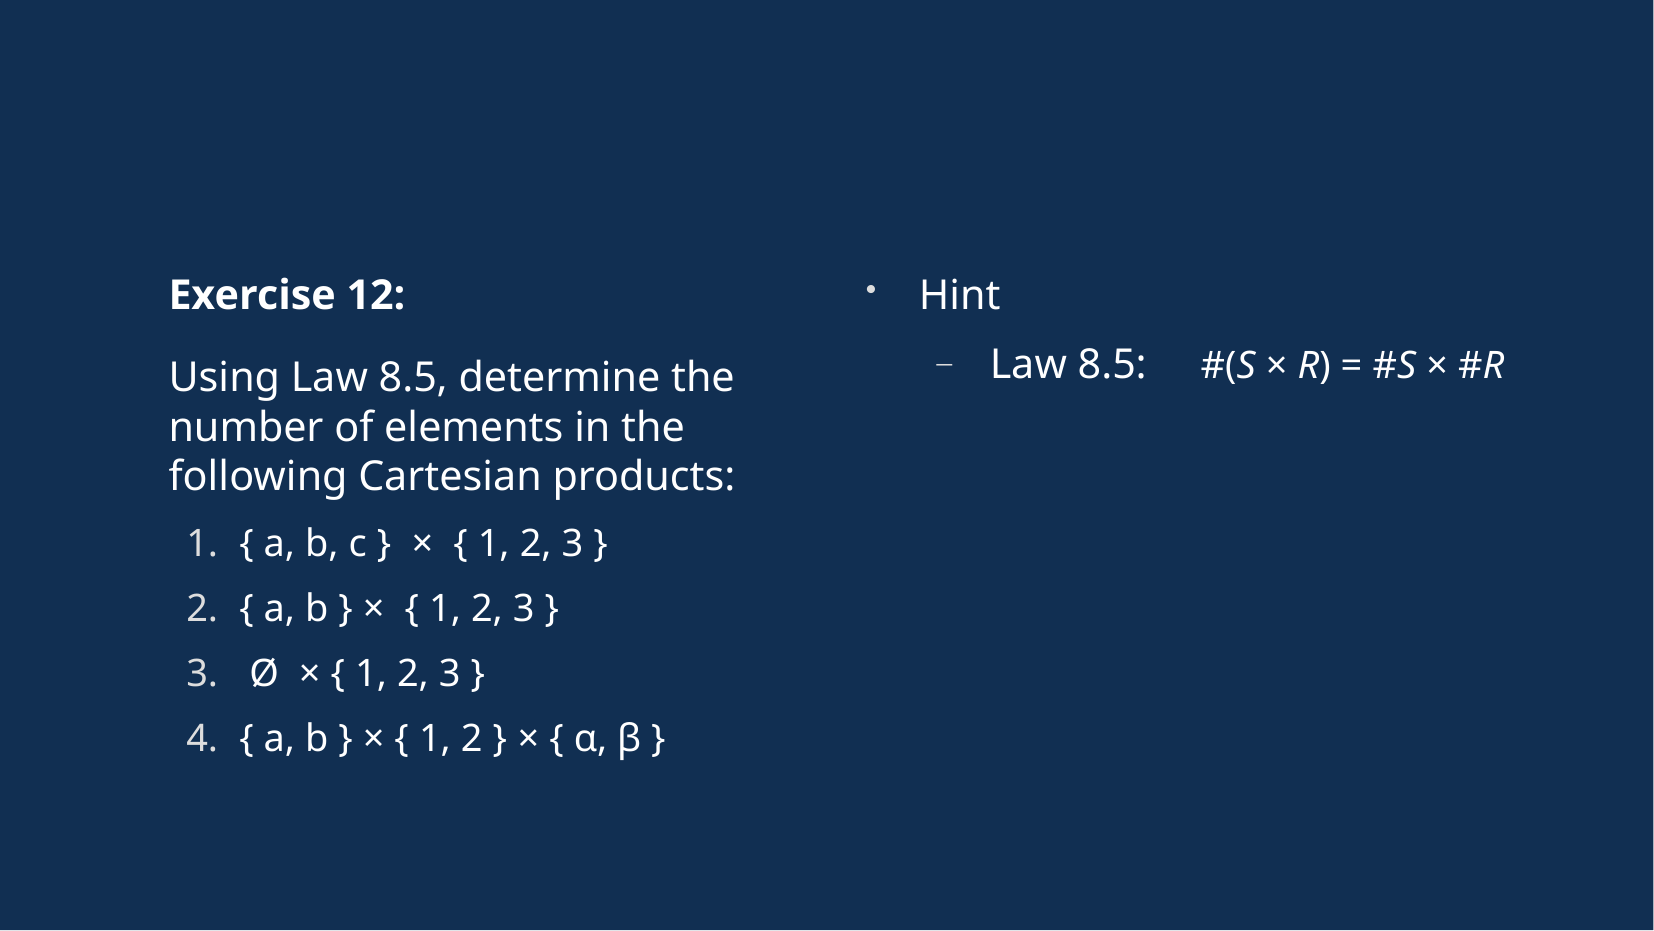

#
Exercise 12:
Using Law 8.5, determine the number of elements in the following Cartesian products:
{ a, b, c } × { 1, 2, 3 }
{ a, b } × { 1, 2, 3 }
 Ø × { 1, 2, 3 }
{ a, b } × { 1, 2 } × { α, β }
Hint
Law 8.5: #(S × R) = #S × #R